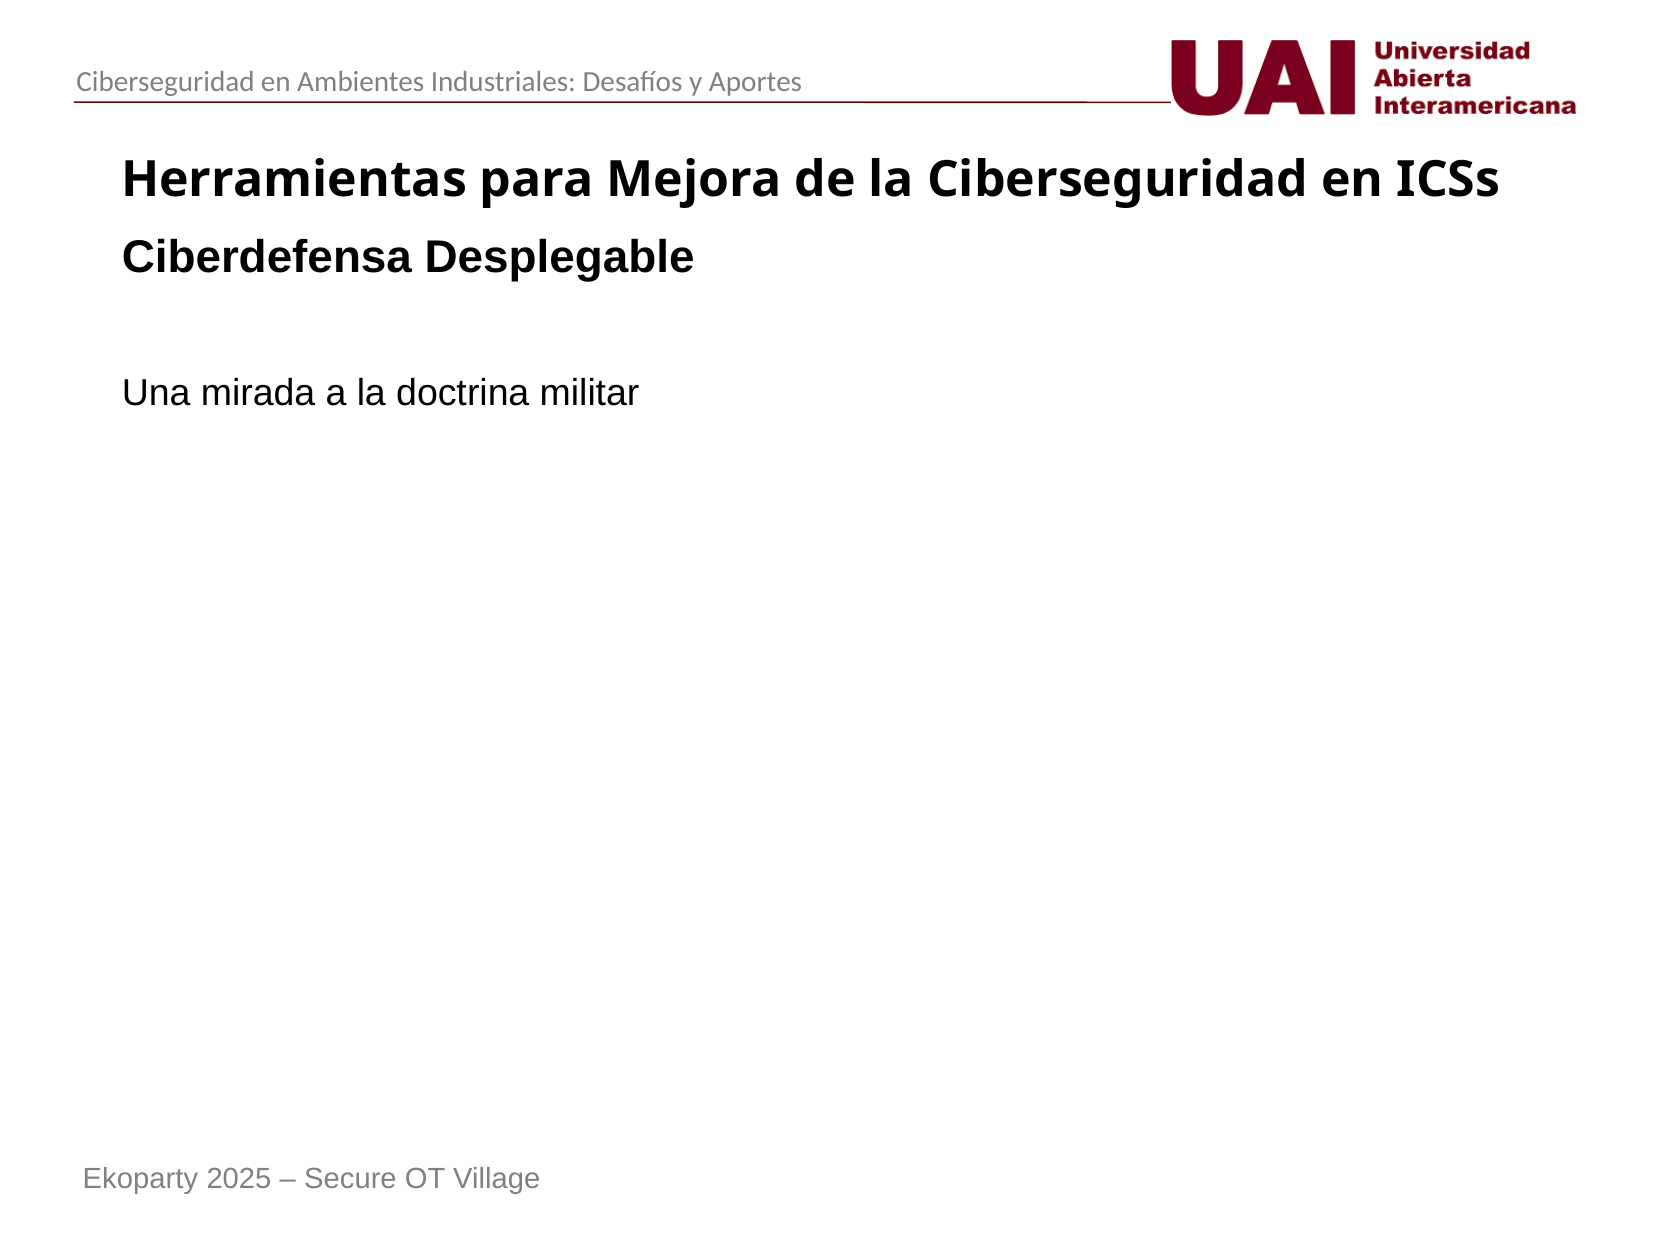

Herramientas para Mejora de la Ciberseguridad en ICSs
Ciberdefensa Desplegable
Una mirada a la doctrina militar